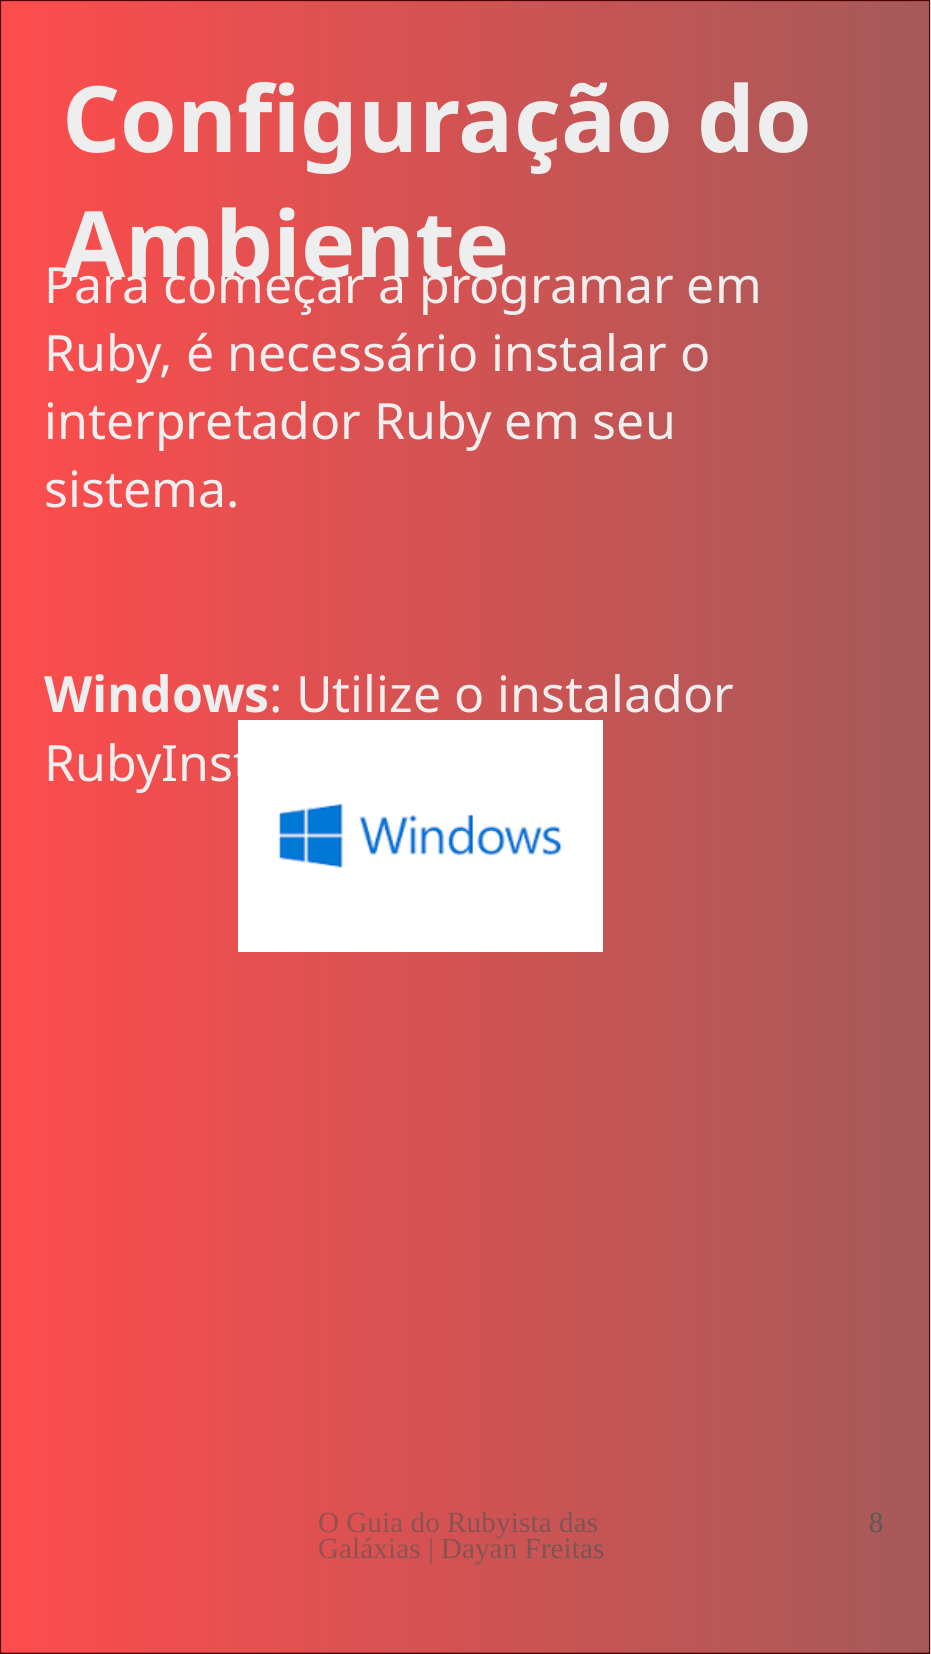

Configuração do Ambiente
Para começar a programar em Ruby, é necessário instalar o interpretador Ruby em seu sistema.
Windows: Utilize o instalador RubyInstaller.
O Guia do Rubyista das Galáxias | Dayan Freitas
8